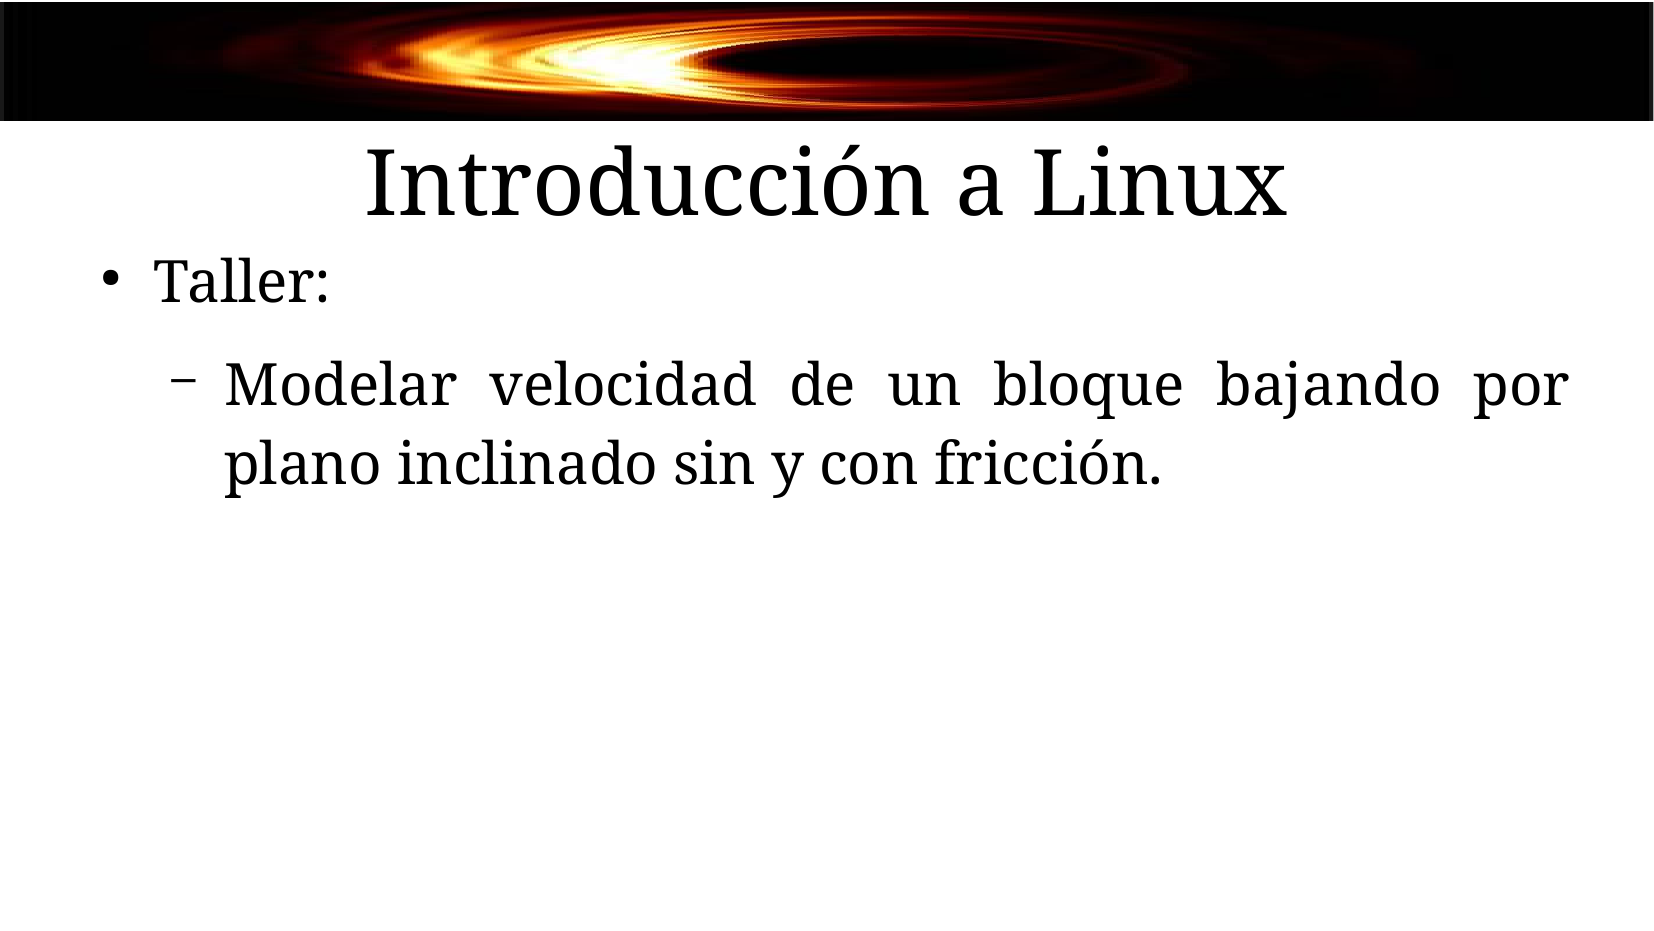

# Introducción a Linux
Taller:
Modelar velocidad de un bloque bajando por plano inclinado sin y con fricción.